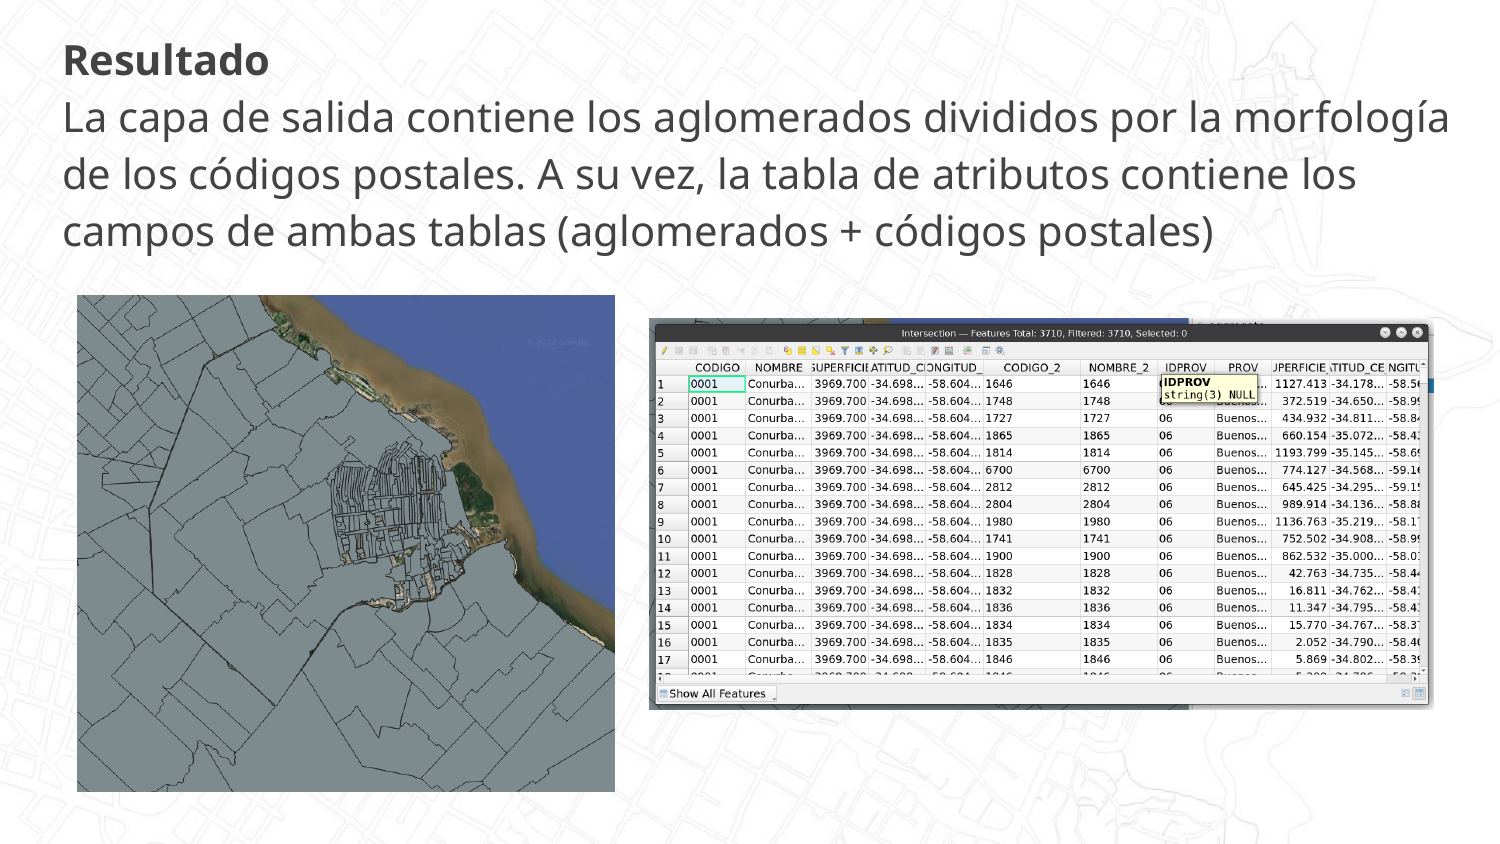

Resultado
La capa de salida contiene los aglomerados divididos por la morfología de los códigos postales. A su vez, la tabla de atributos contiene los campos de ambas tablas (aglomerados + códigos postales)